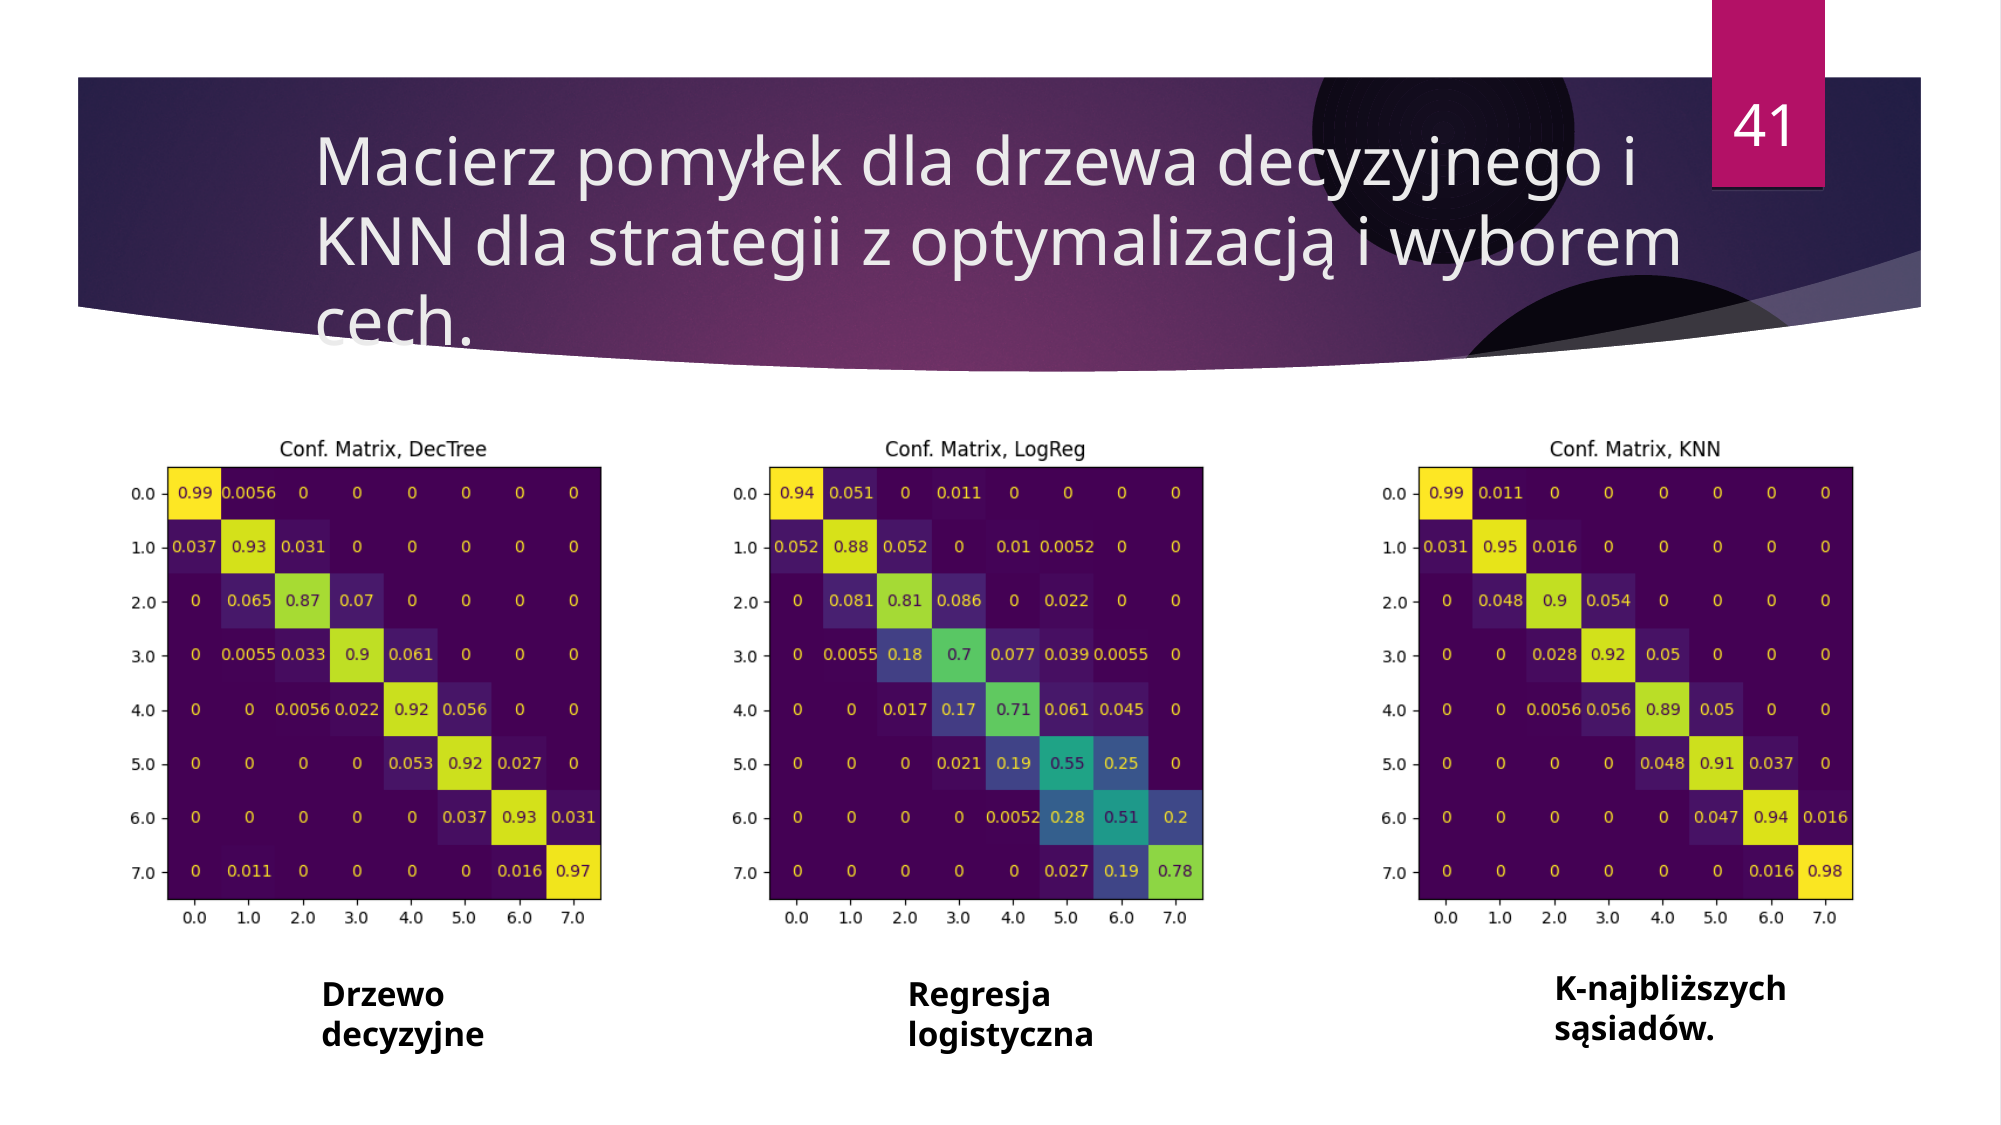

# Macierz pomyłek dla drzewa decyzyjnego i KNN dla strategii z optymalizacją i wyborem cech.
K-najbliższych
sąsiadów.
Drzewo
decyzyjne
Regresja
logistyczna